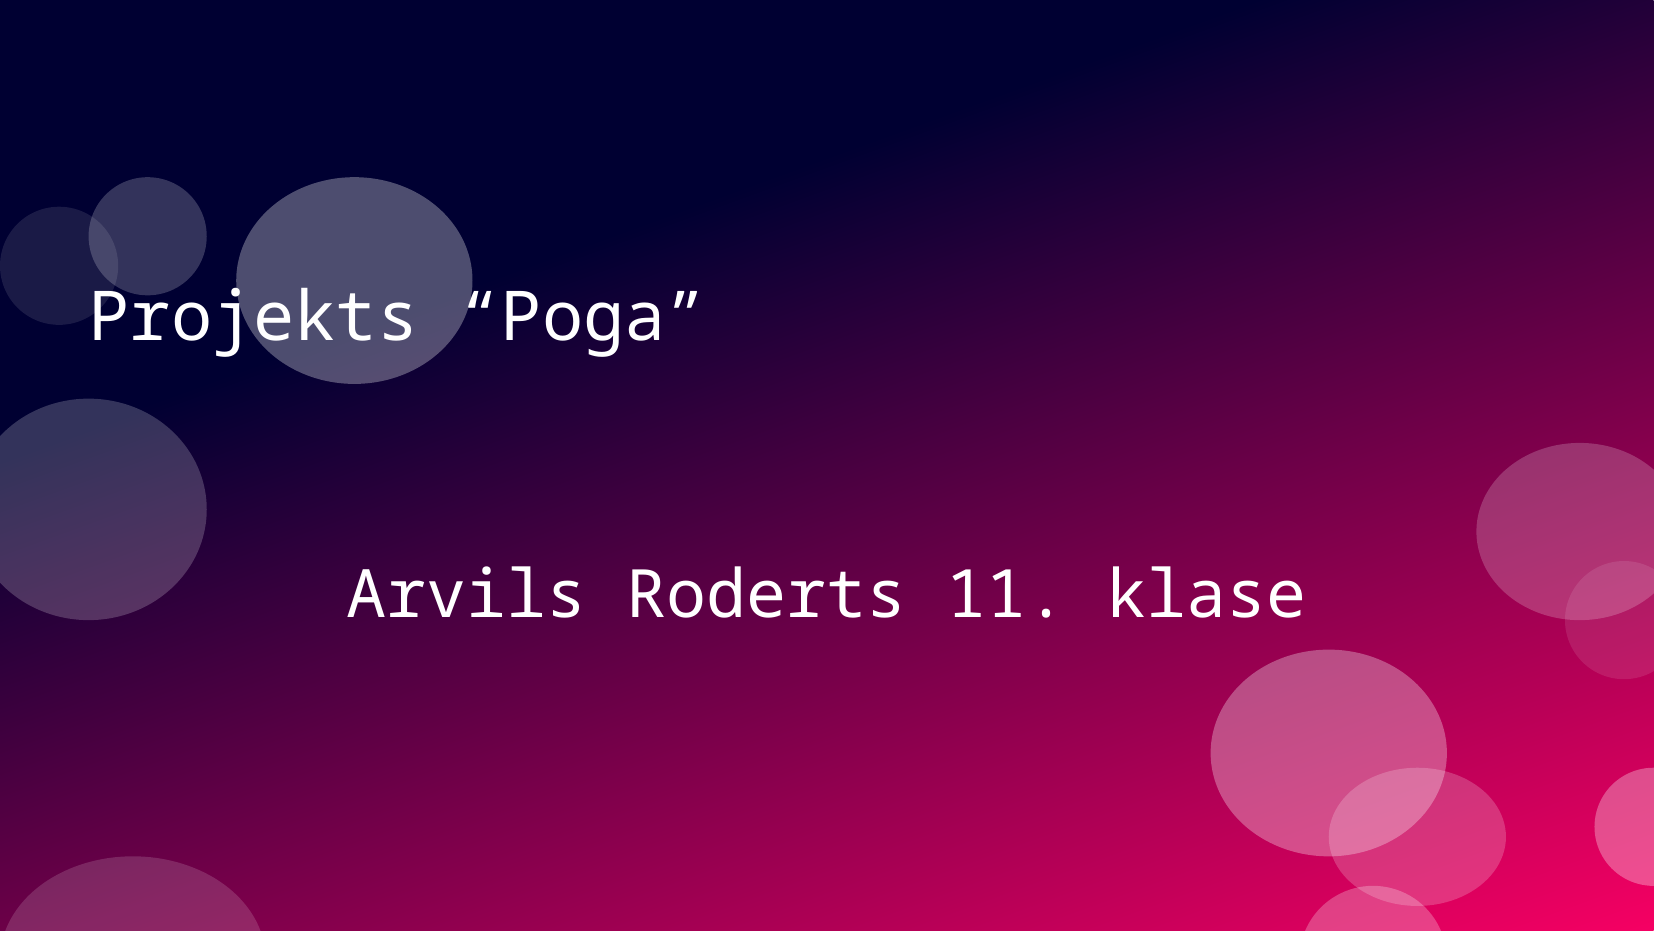

# Projekts “Poga”
Arvils Roderts 11. klase